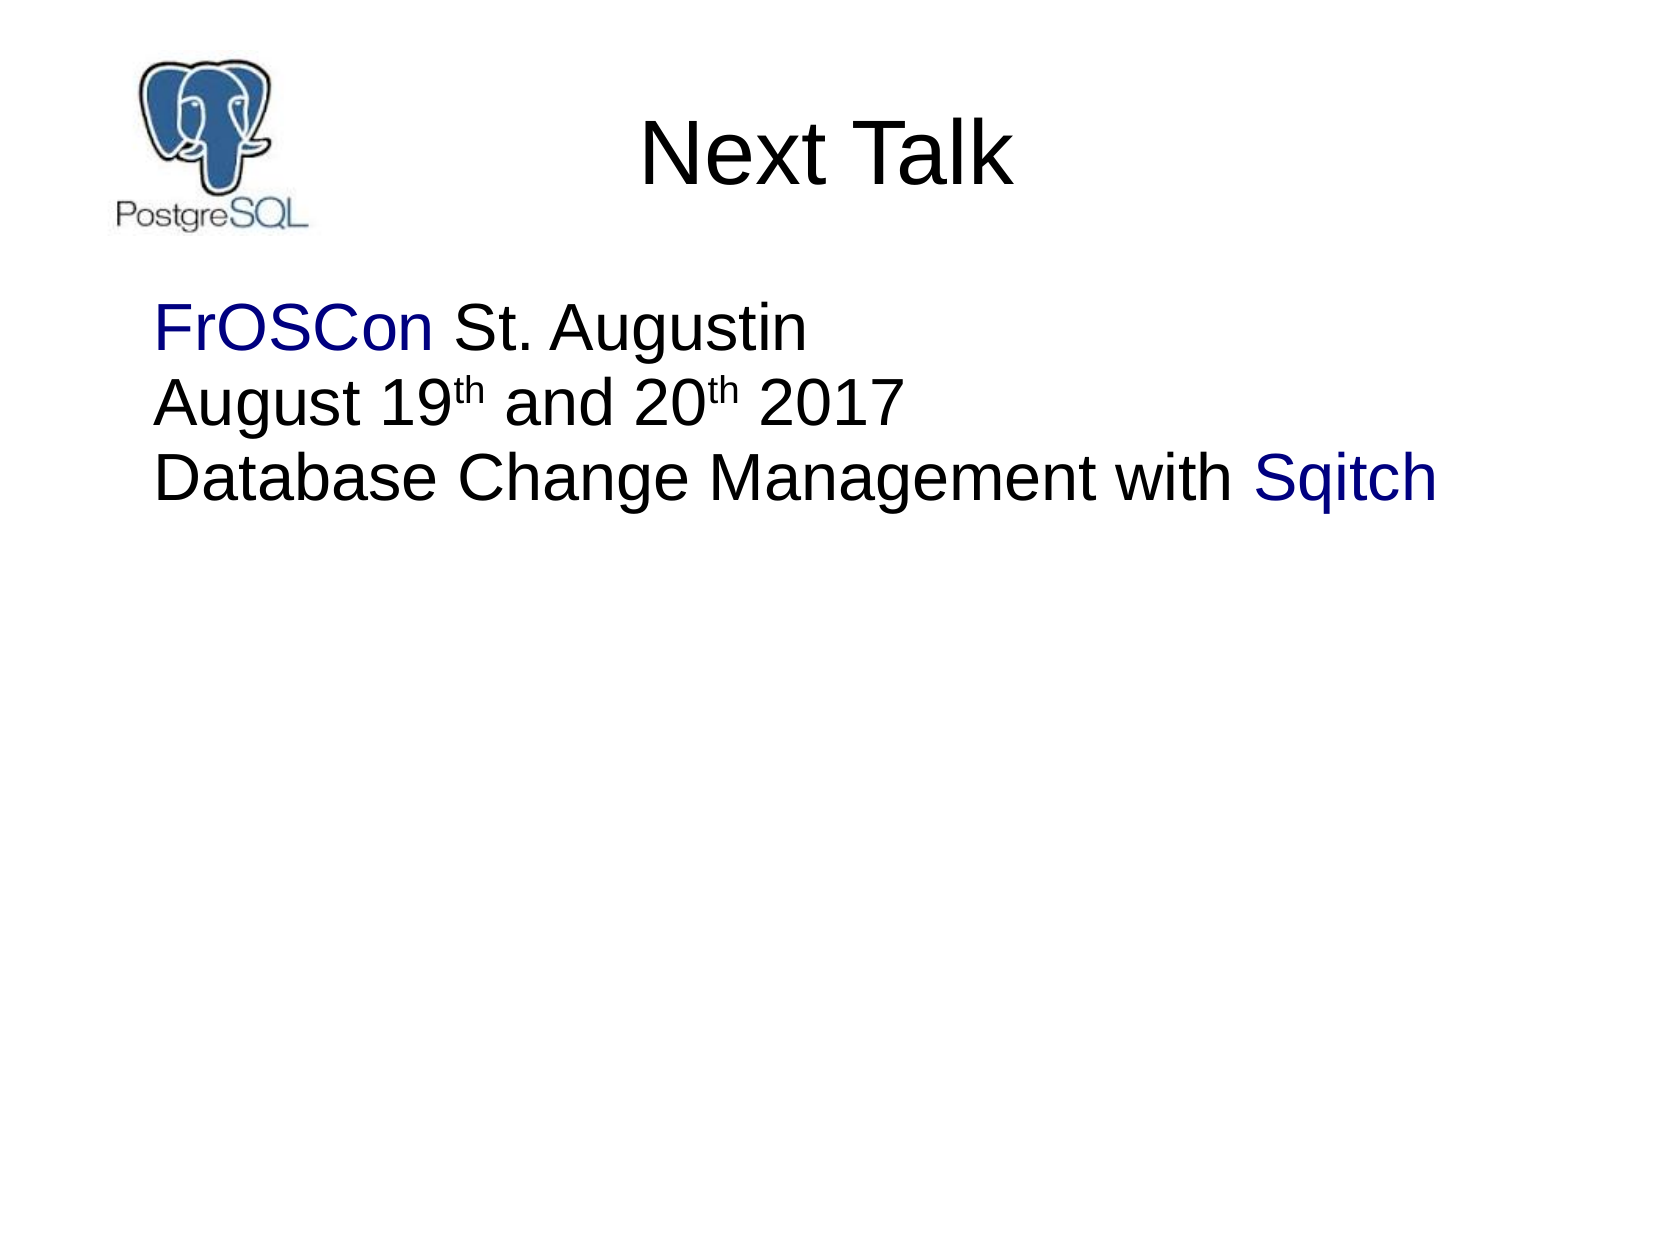

# Next Talk
FrOSCon St. Augustin
August 19th and 20th 2017
Database Change Management with Sqitch